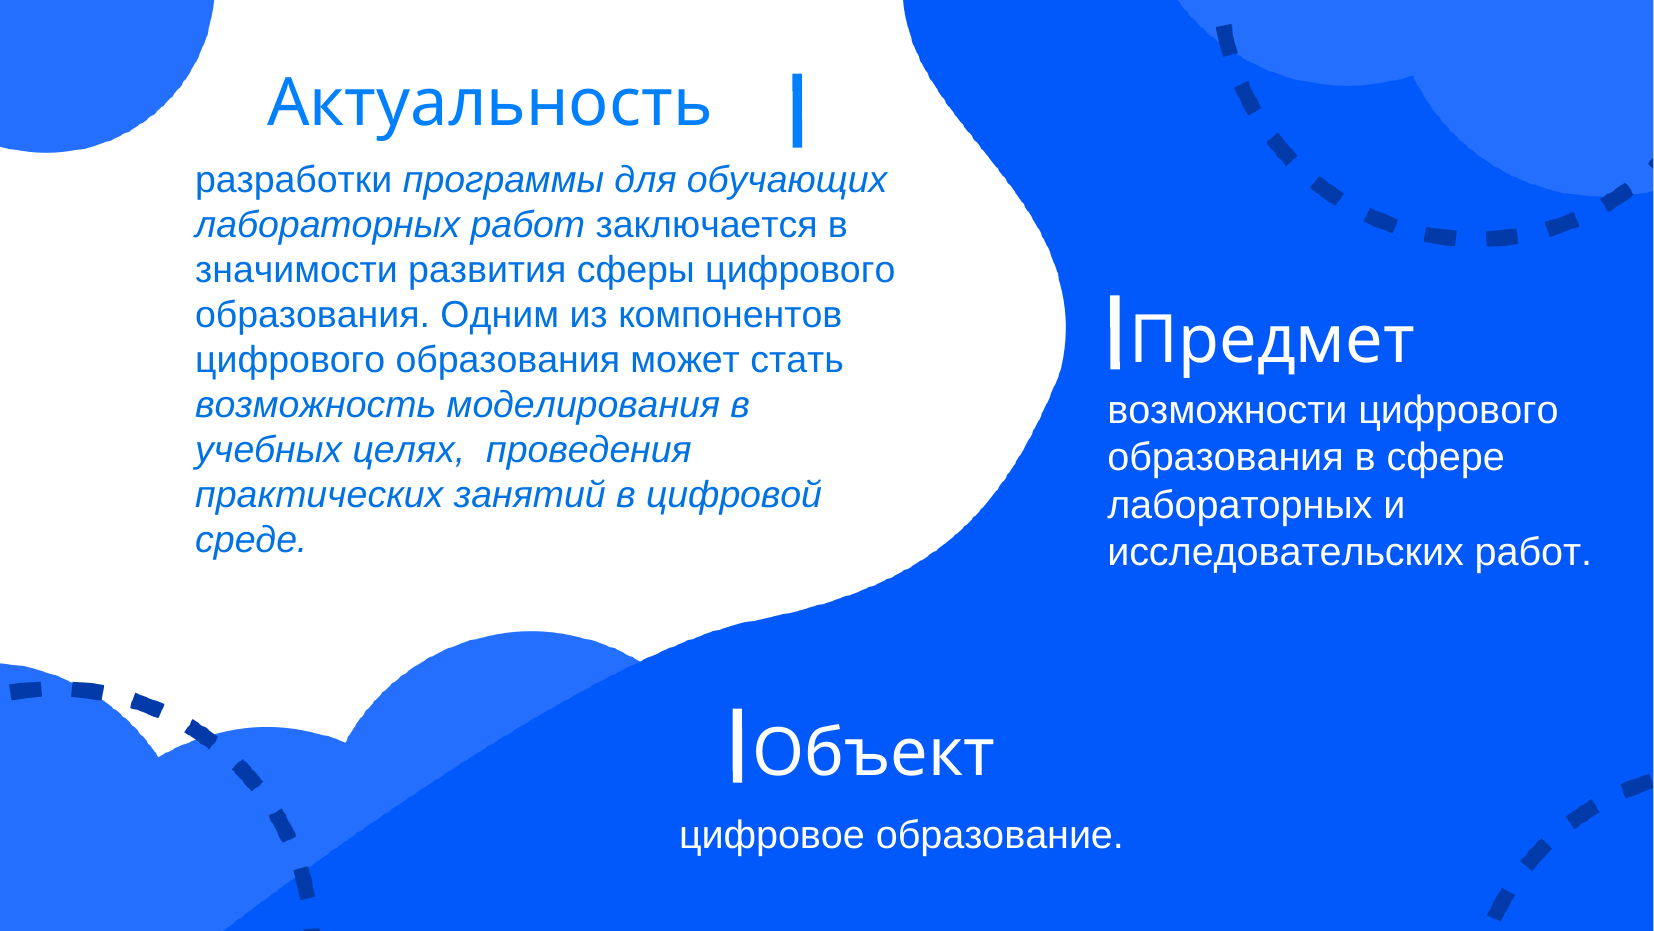

Актуальность
разработки программы для обучающих лабораторных работ заключается в значимости развития сферы цифрового образования. Одним из компонентов цифрового образования может стать возможность моделирования в учебных целях, проведения практических занятий в цифровой среде.
Предмет
возможности цифрового образования в сфере лабораторных и исследовательских работ.
Объект
цифровое образование.